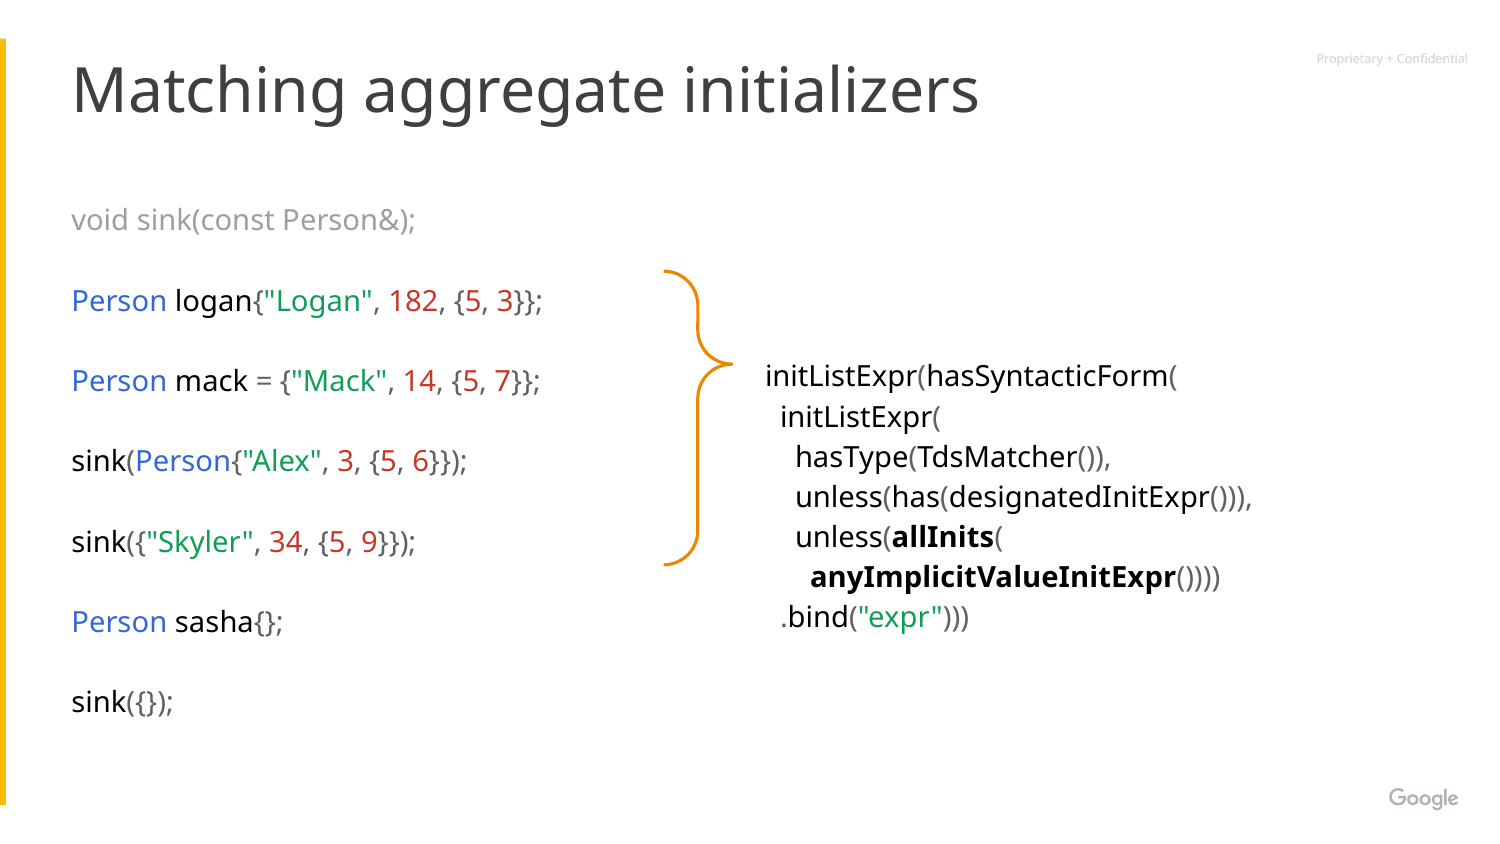

# Matching aggregate initializers
void sink(const Person&);
Person logan{"Logan", 182, {5, 3}};
Person mack = {"Mack", 14, {5, 7}};
sink(Person{"Alex", 3, {5, 6}});
sink({"Skyler", 34, {5, 9}});
Person sasha{};
sink({});
initListExpr(hasSyntacticForm(
 initListExpr(
 hasType(TdsMatcher()),
 unless(has(designatedInitExpr())),
 unless(allInits(
 anyImplicitValueInitExpr())))
 .bind("expr")))